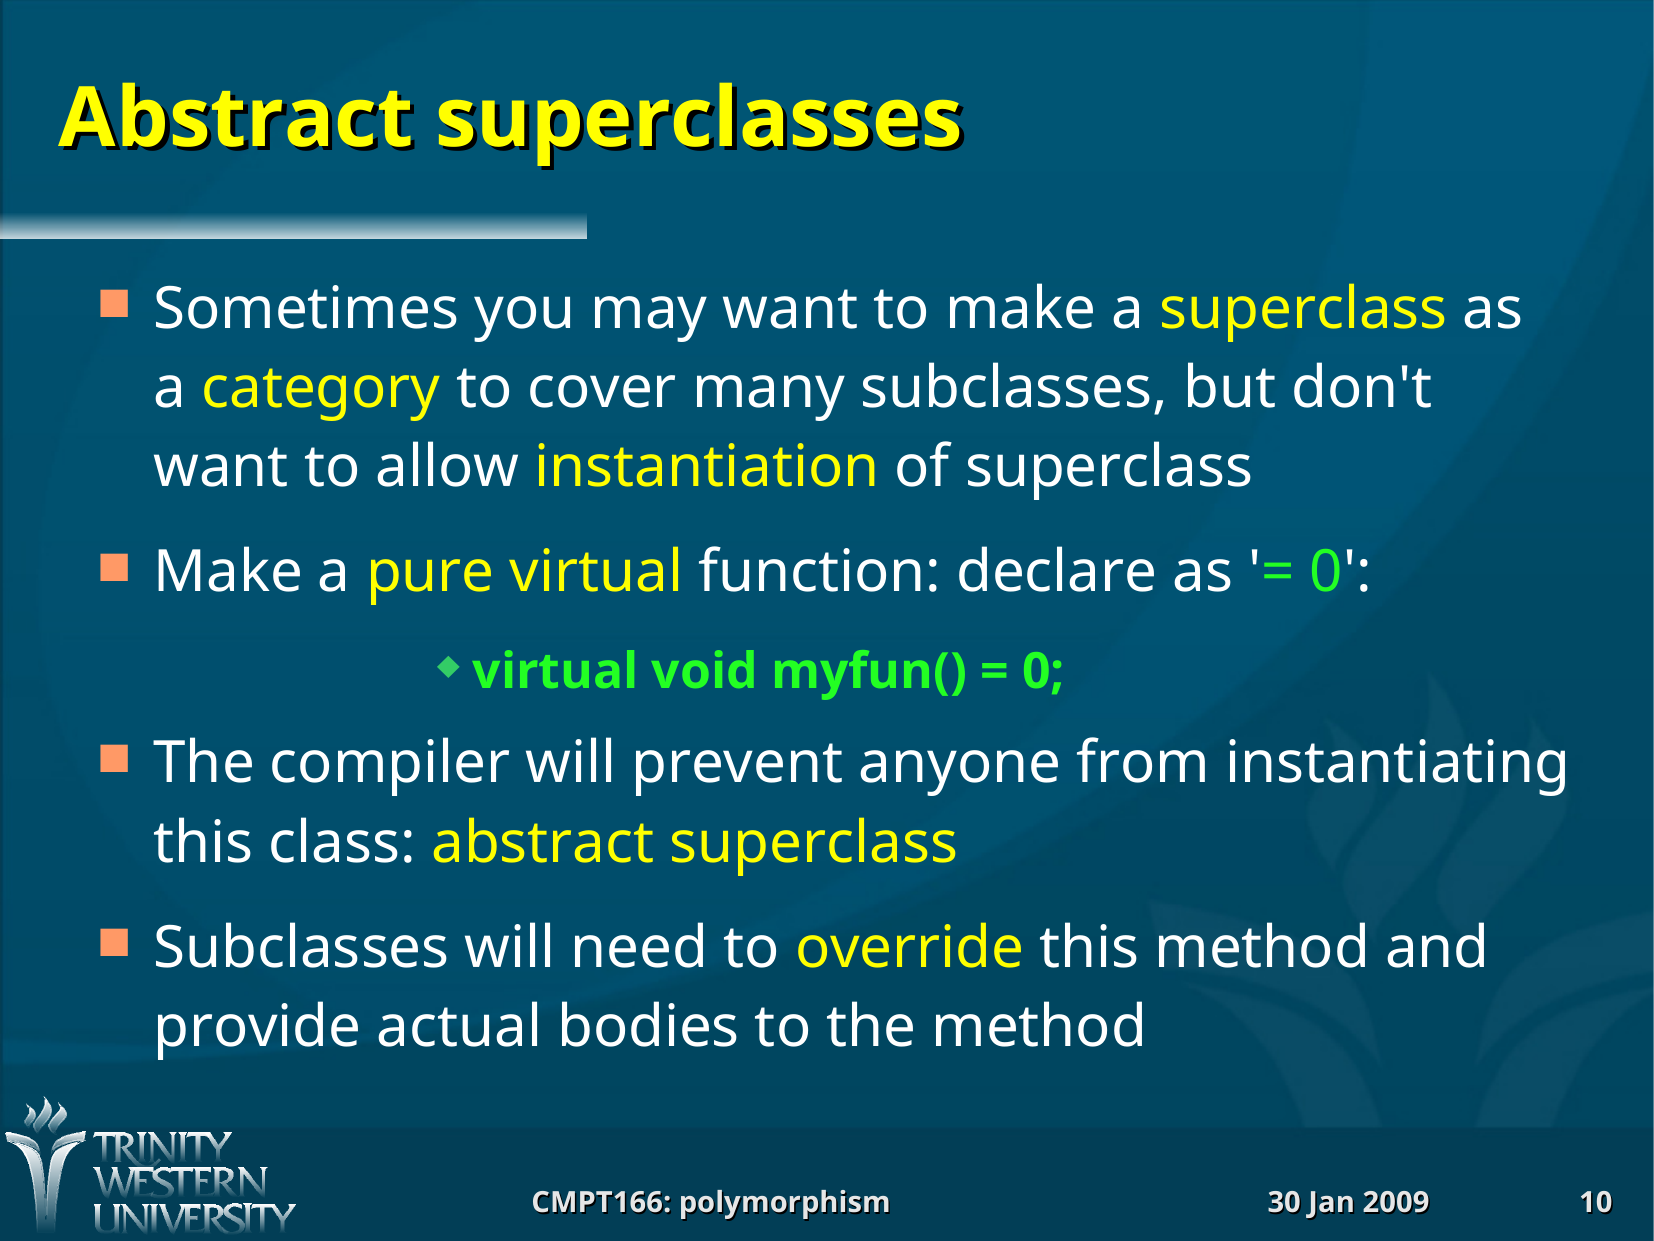

# Abstract superclasses
Sometimes you may want to make a superclass as a category to cover many subclasses, but don't want to allow instantiation of superclass
Make a pure virtual function: declare as '= 0':
virtual void myfun() = 0;
The compiler will prevent anyone from instantiating this class: abstract superclass
Subclasses will need to override this method and provide actual bodies to the method
CMPT166: polymorphism
30 Jan 2009
10